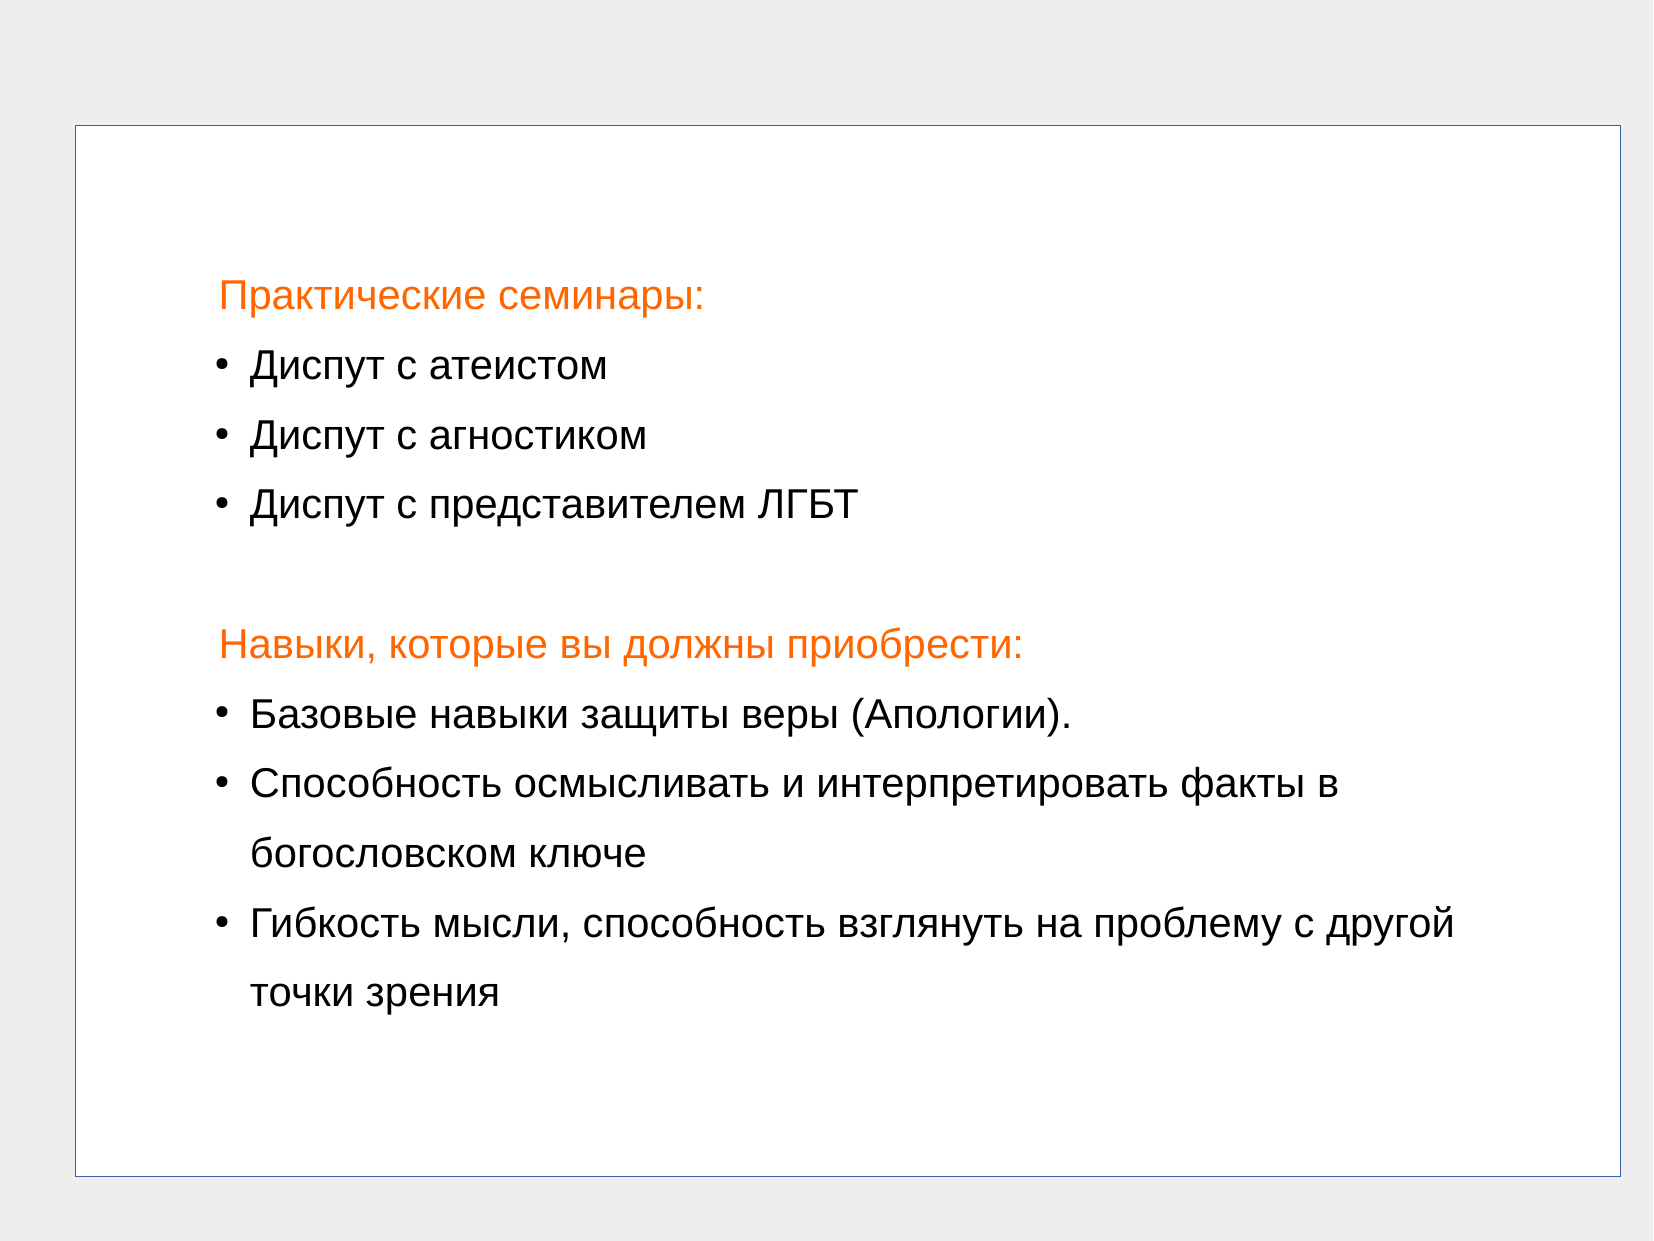

# Практические семинары:
Диспут с атеистом
Диспут с агностиком
Диспут с представителем ЛГБТ
	Навыки, которые вы должны приобрести:
Базовые навыки защиты веры (Апологии).
Способность осмысливать и интерпретировать факты в богословском ключе
Гибкость мысли, способность взглянуть на проблему с другой точки зрения